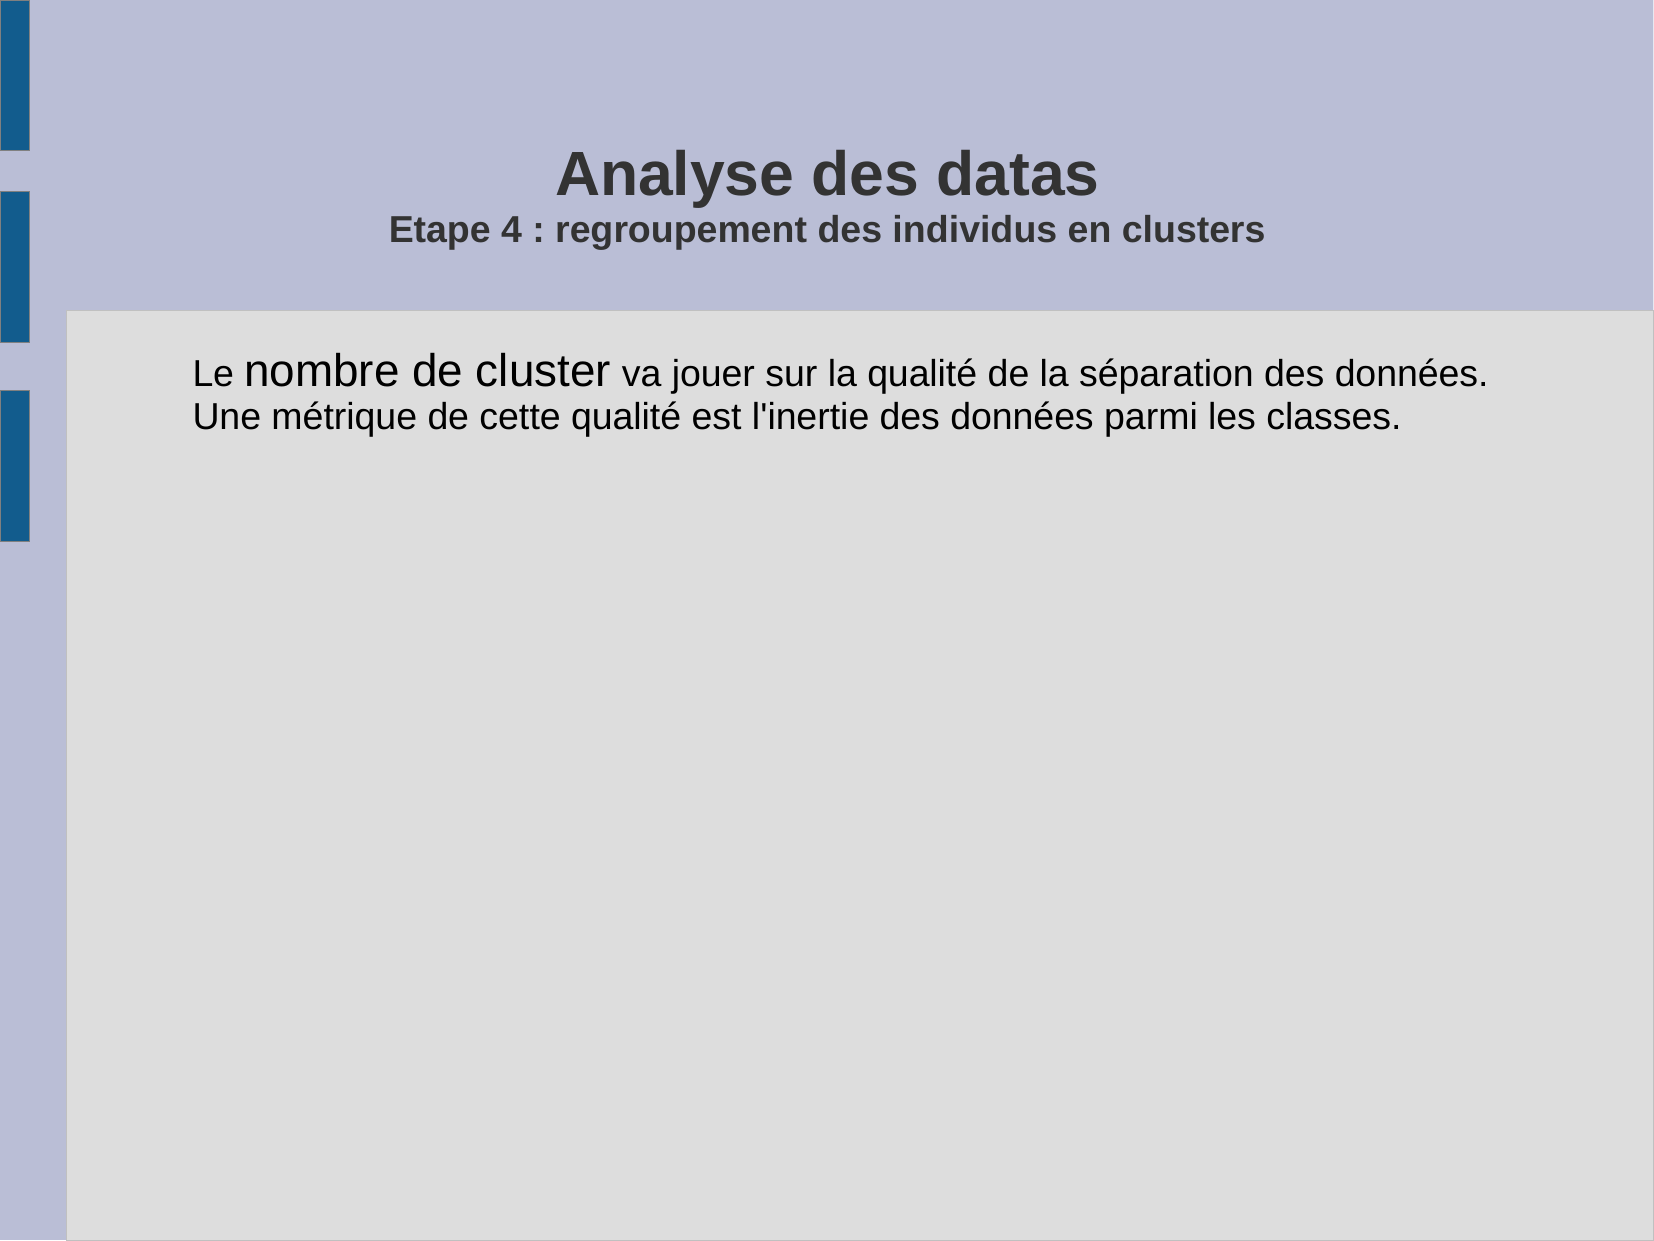

# Analyse des datas Etape 4 : regroupement des individus en clusters
Le nombre de cluster va jouer sur la qualité de la séparation des données. Une métrique de cette qualité est l'inertie des données parmi les classes.